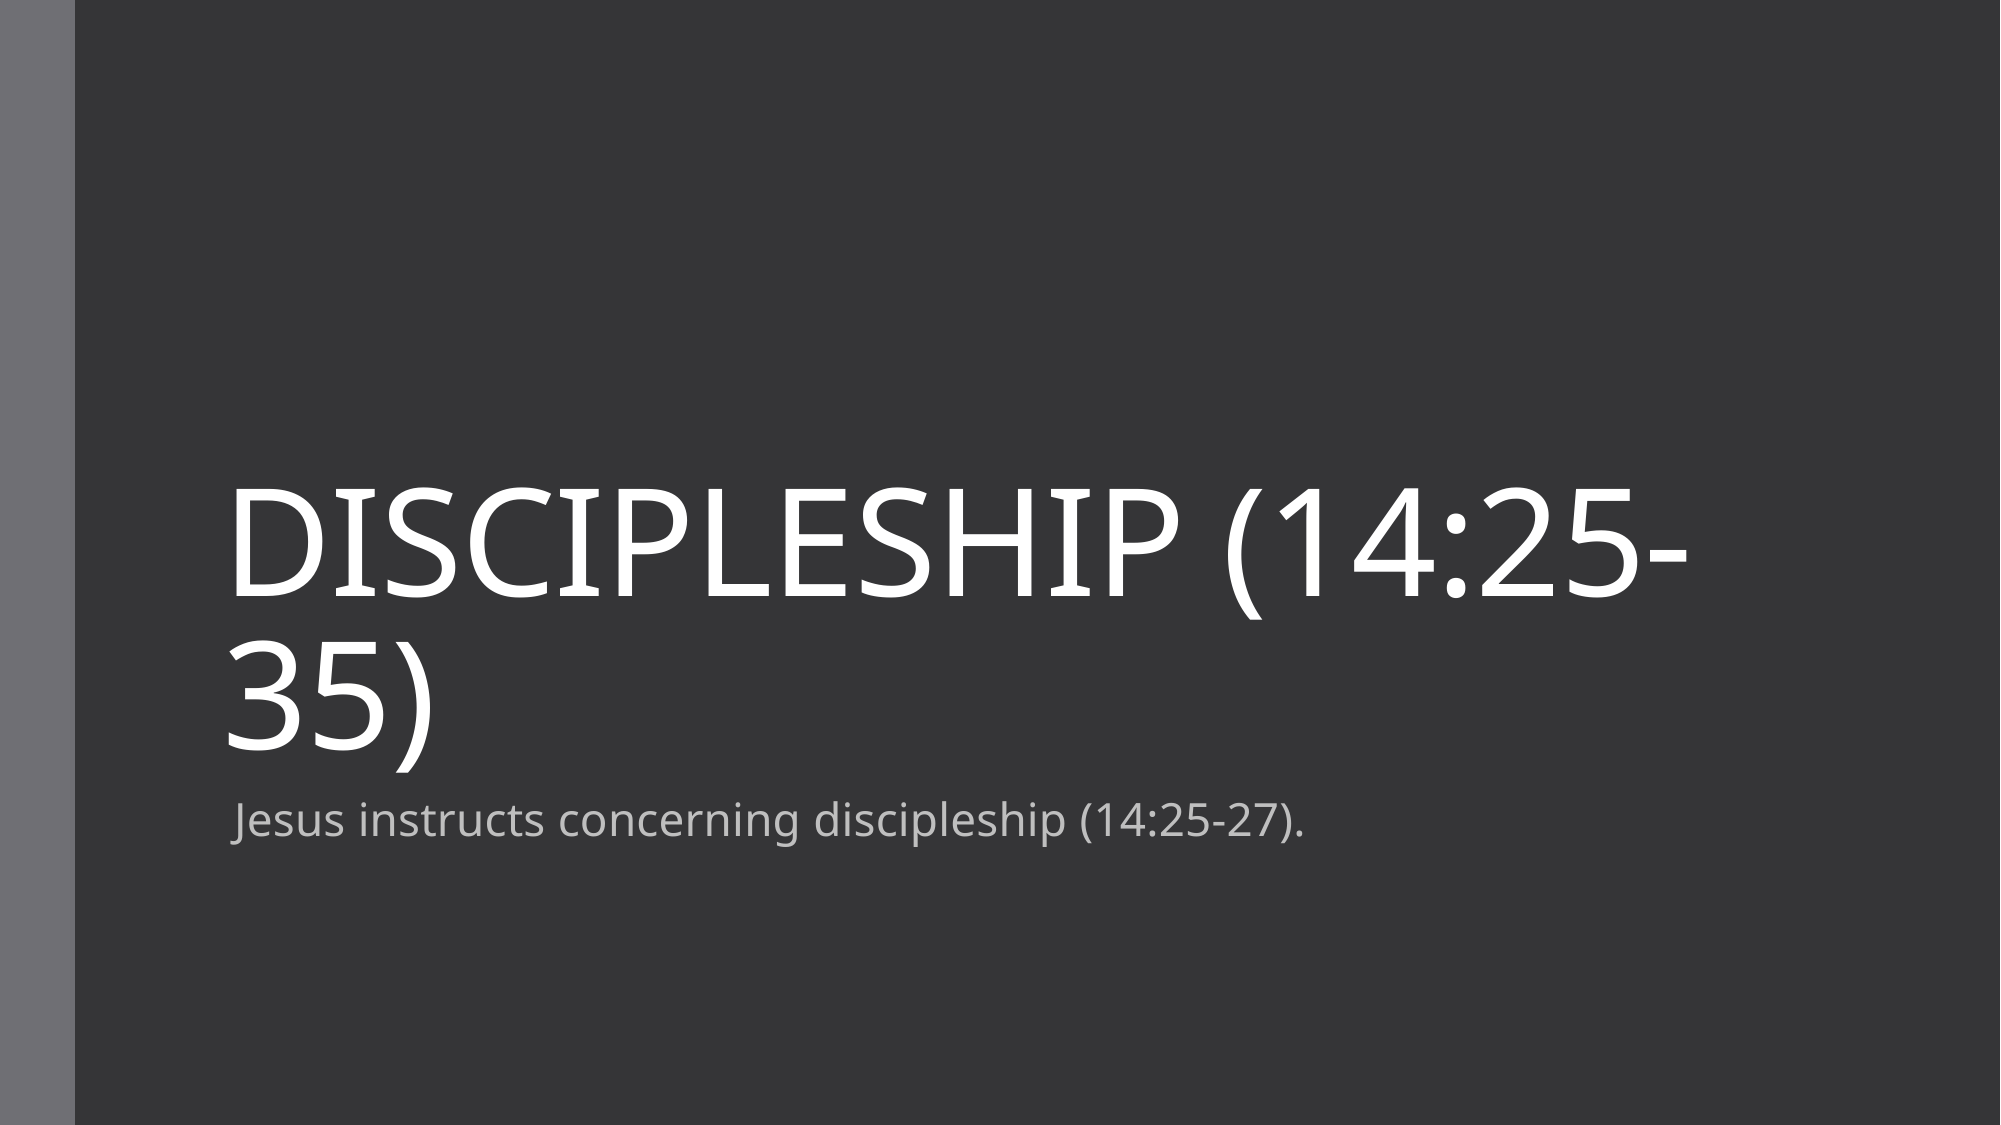

# DISCIPLESHIP (14:25-35)
 Jesus instructs concerning discipleship (14:25-27).